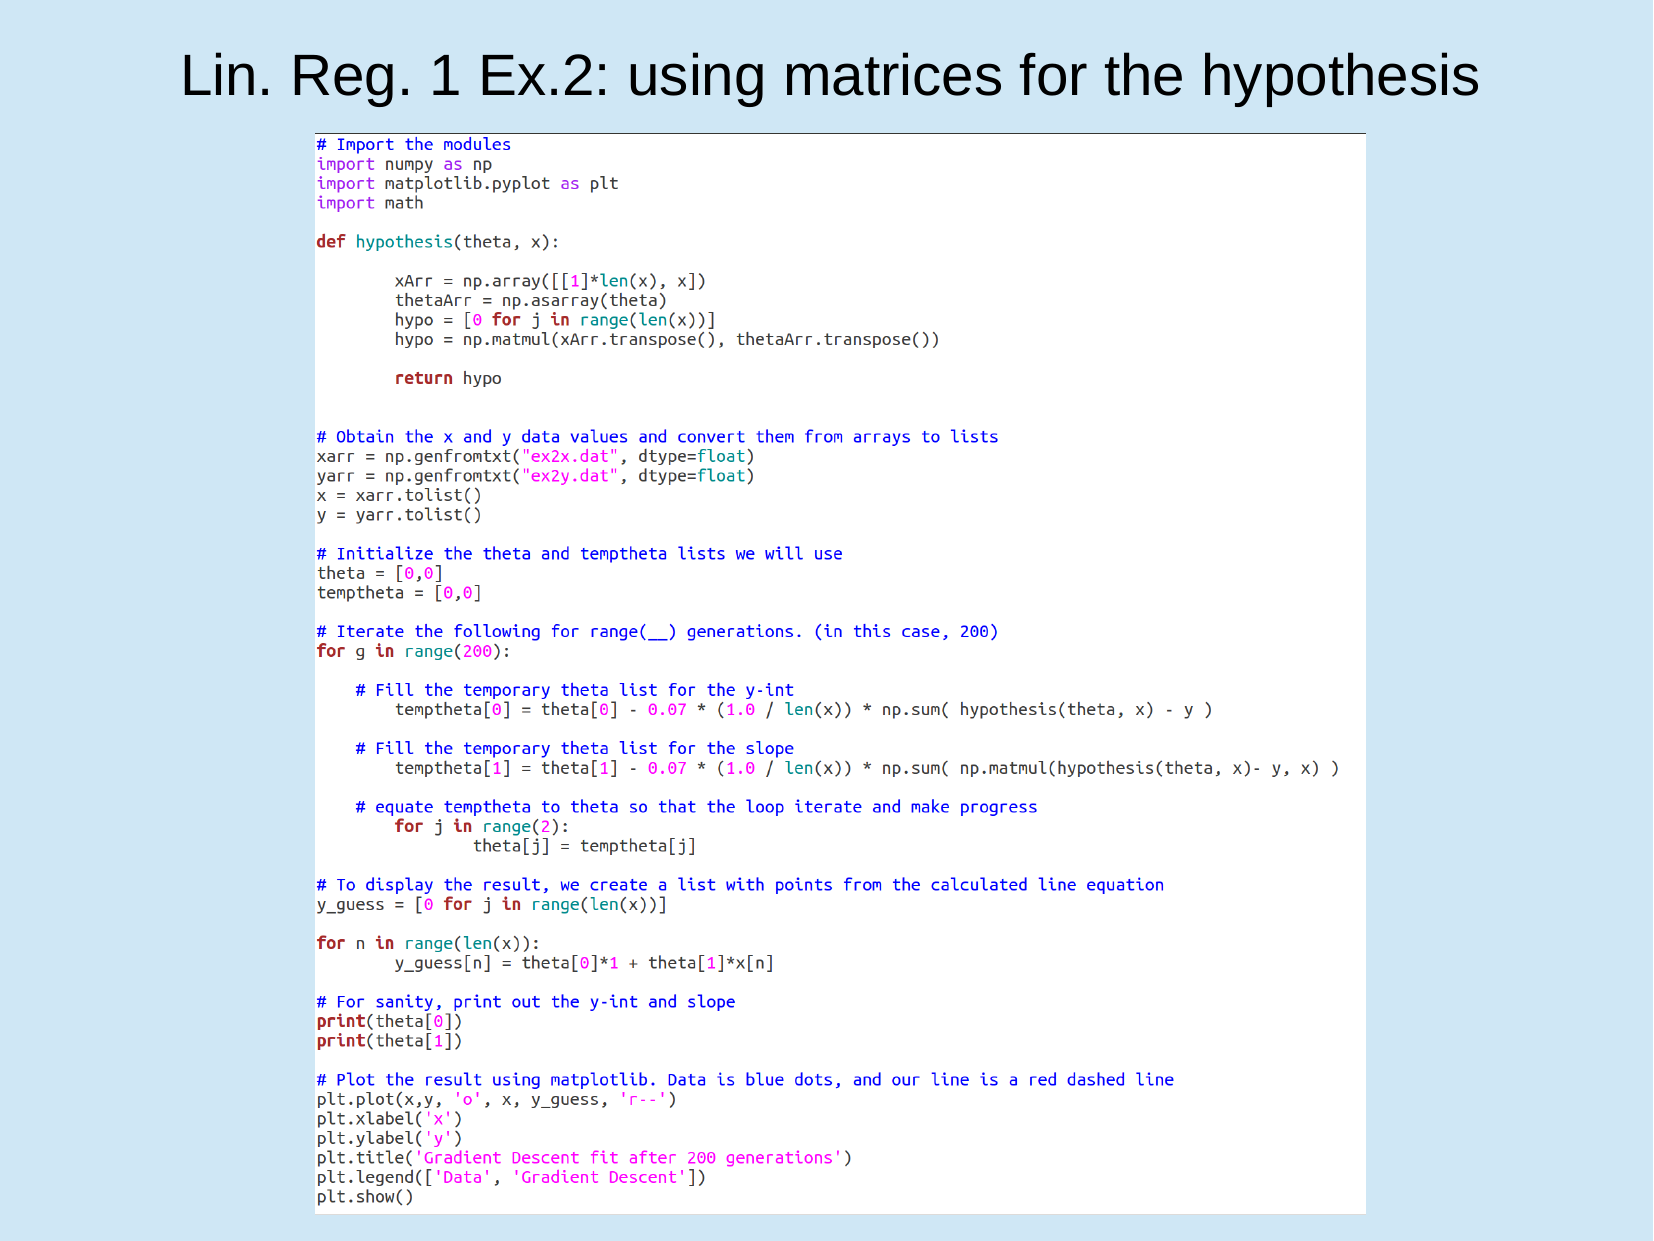

# Lin. Reg. 1 Ex.2: using matrices for the hypothesis